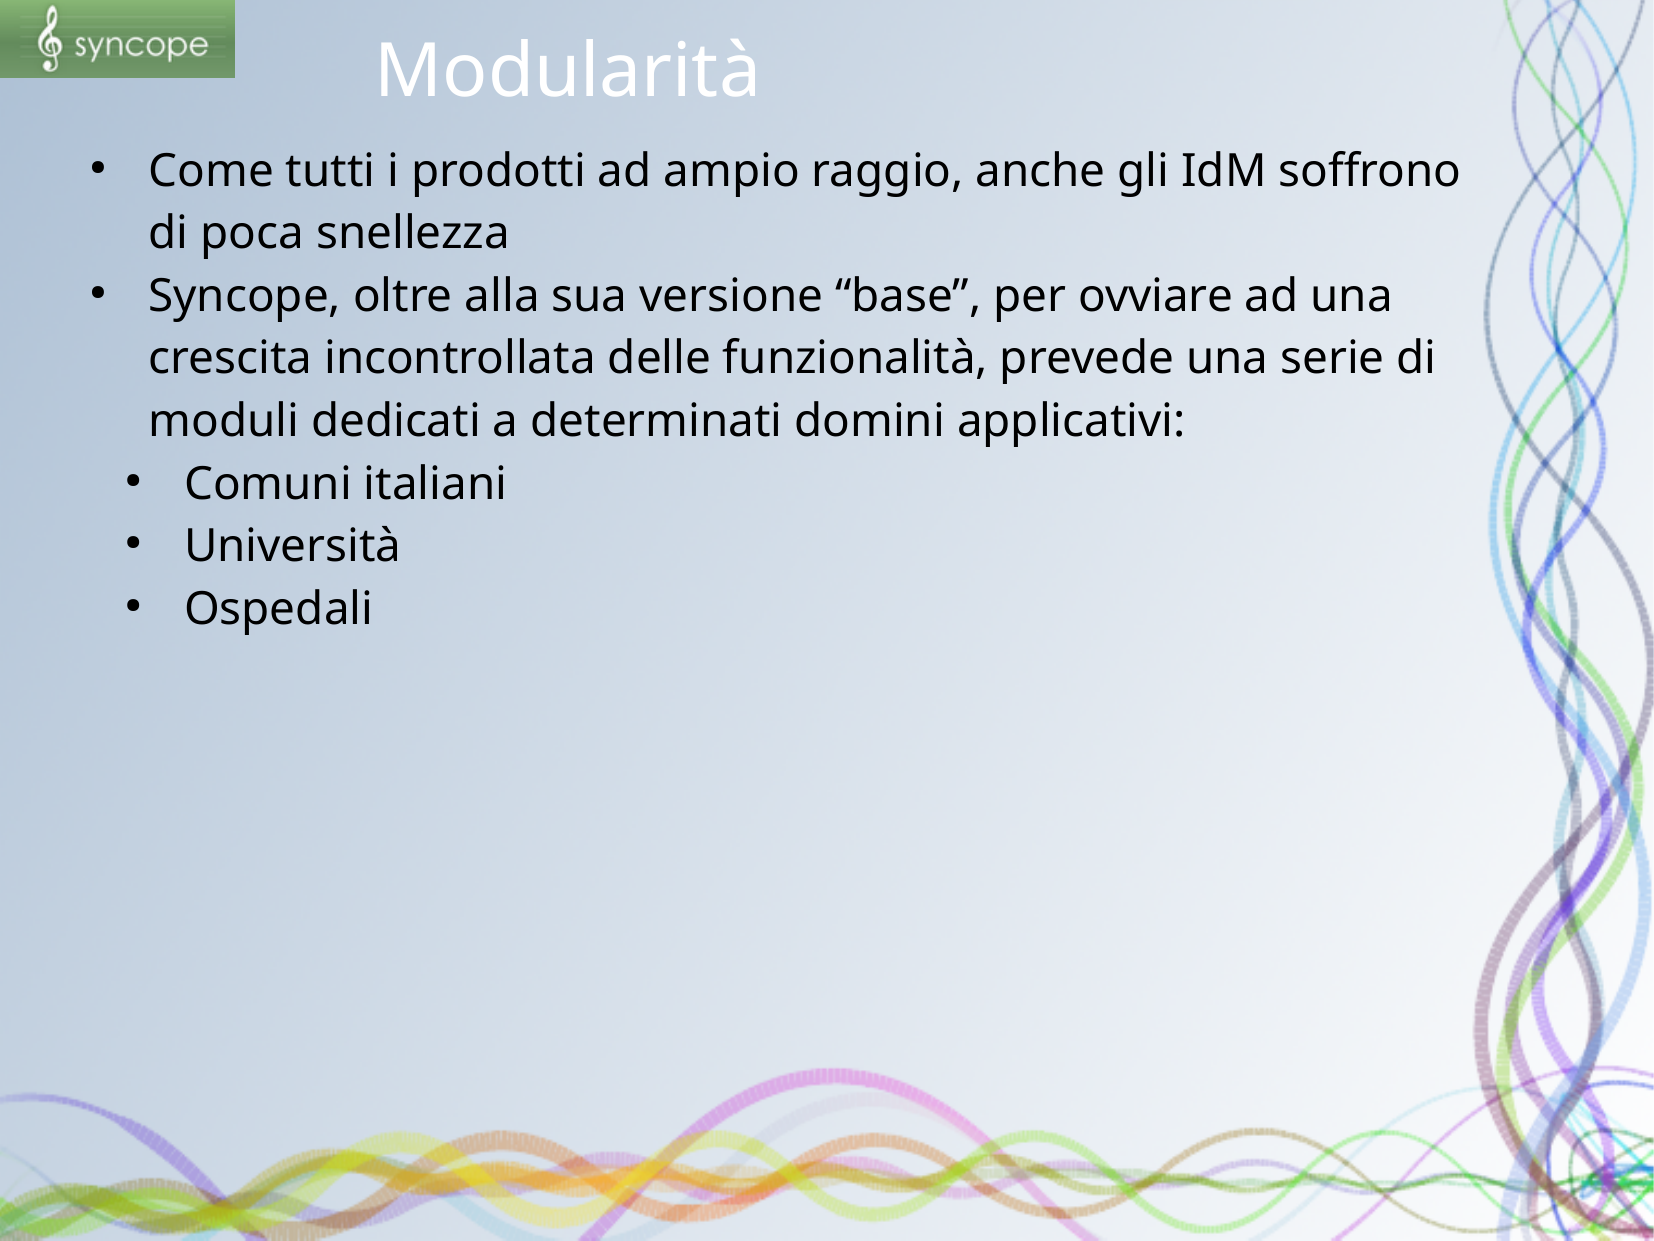

Modularità
Come tutti i prodotti ad ampio raggio, anche gli IdM soffrono di poca snellezza
Syncope, oltre alla sua versione “base”, per ovviare ad una crescita incontrollata delle funzionalità, prevede una serie di moduli dedicati a determinati domini applicativi:
Comuni italiani
Università
Ospedali